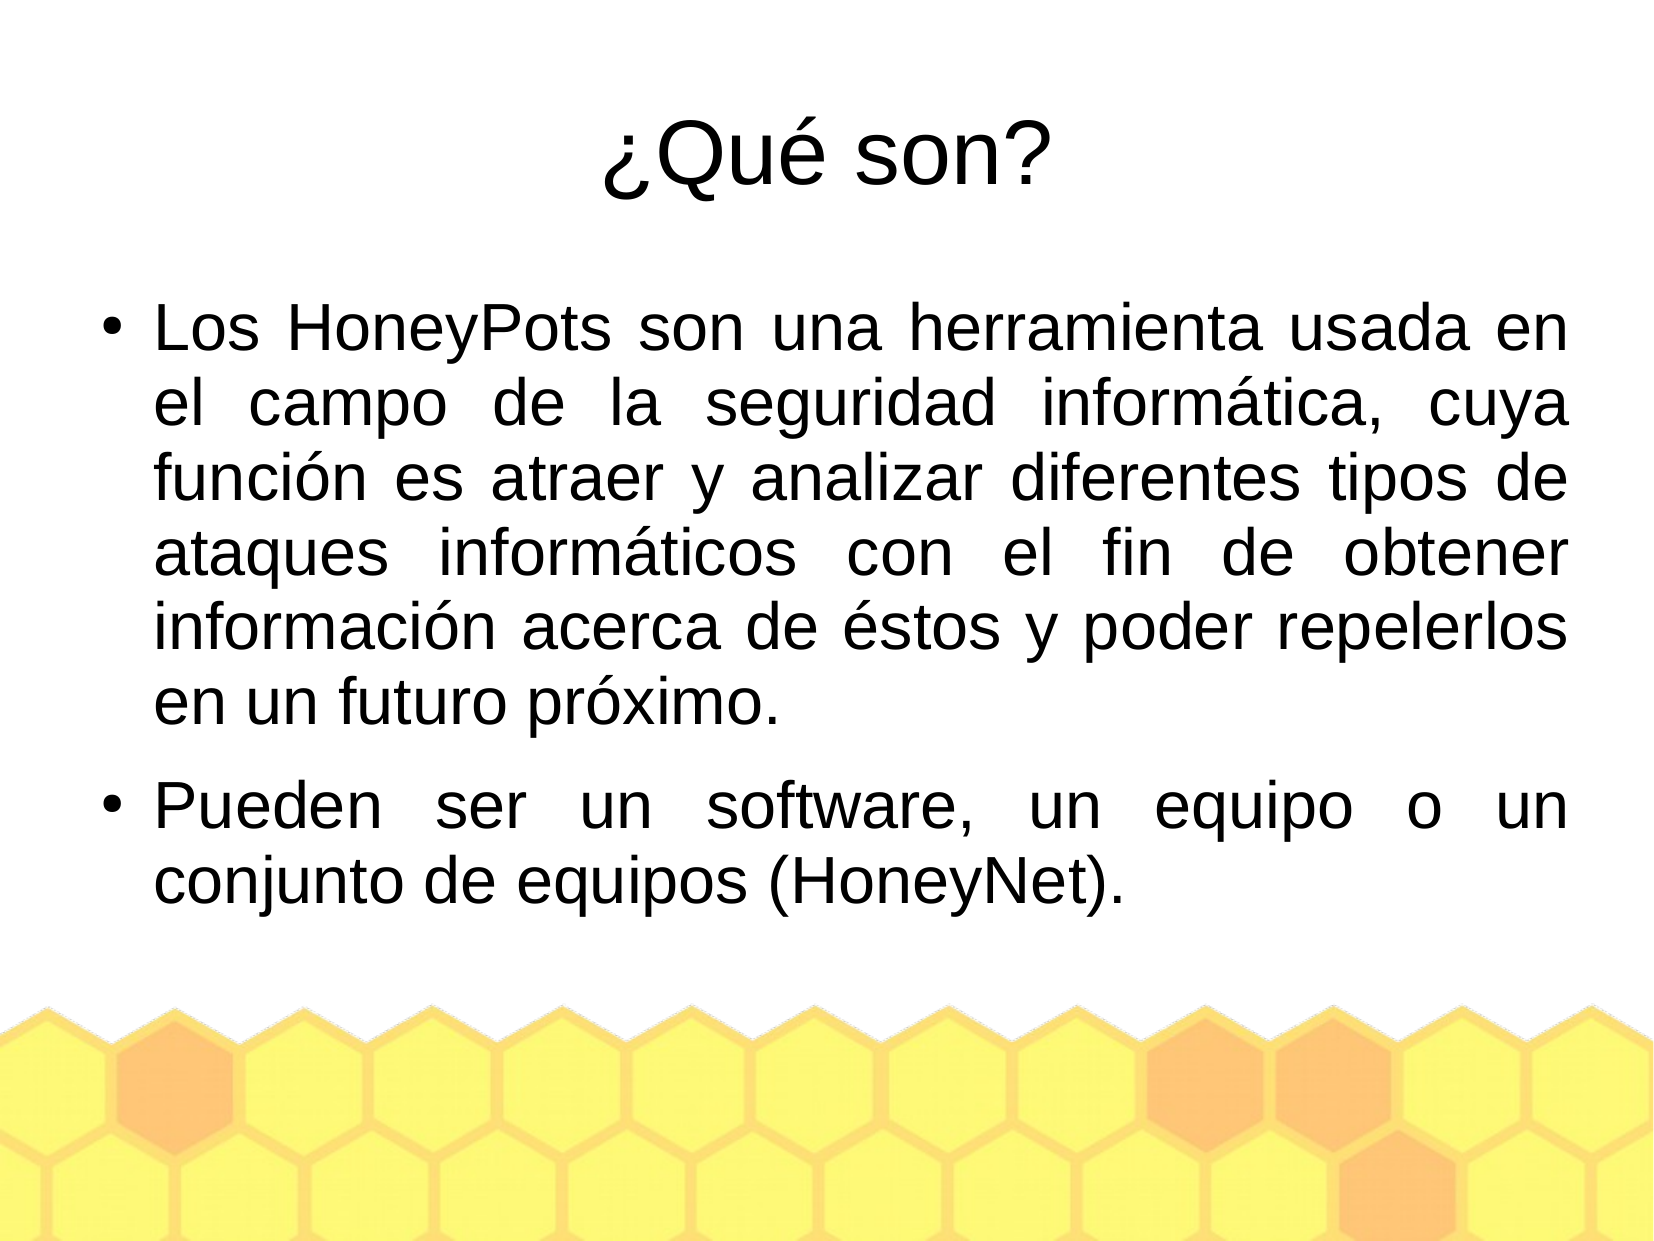

# ¿Qué son?
Los HoneyPots son una herramienta usada en el campo de la seguridad informática, cuya función es atraer y analizar diferentes tipos de ataques informáticos con el fin de obtener información acerca de éstos y poder repelerlos en un futuro próximo.
Pueden ser un software, un equipo o un conjunto de equipos (HoneyNet).